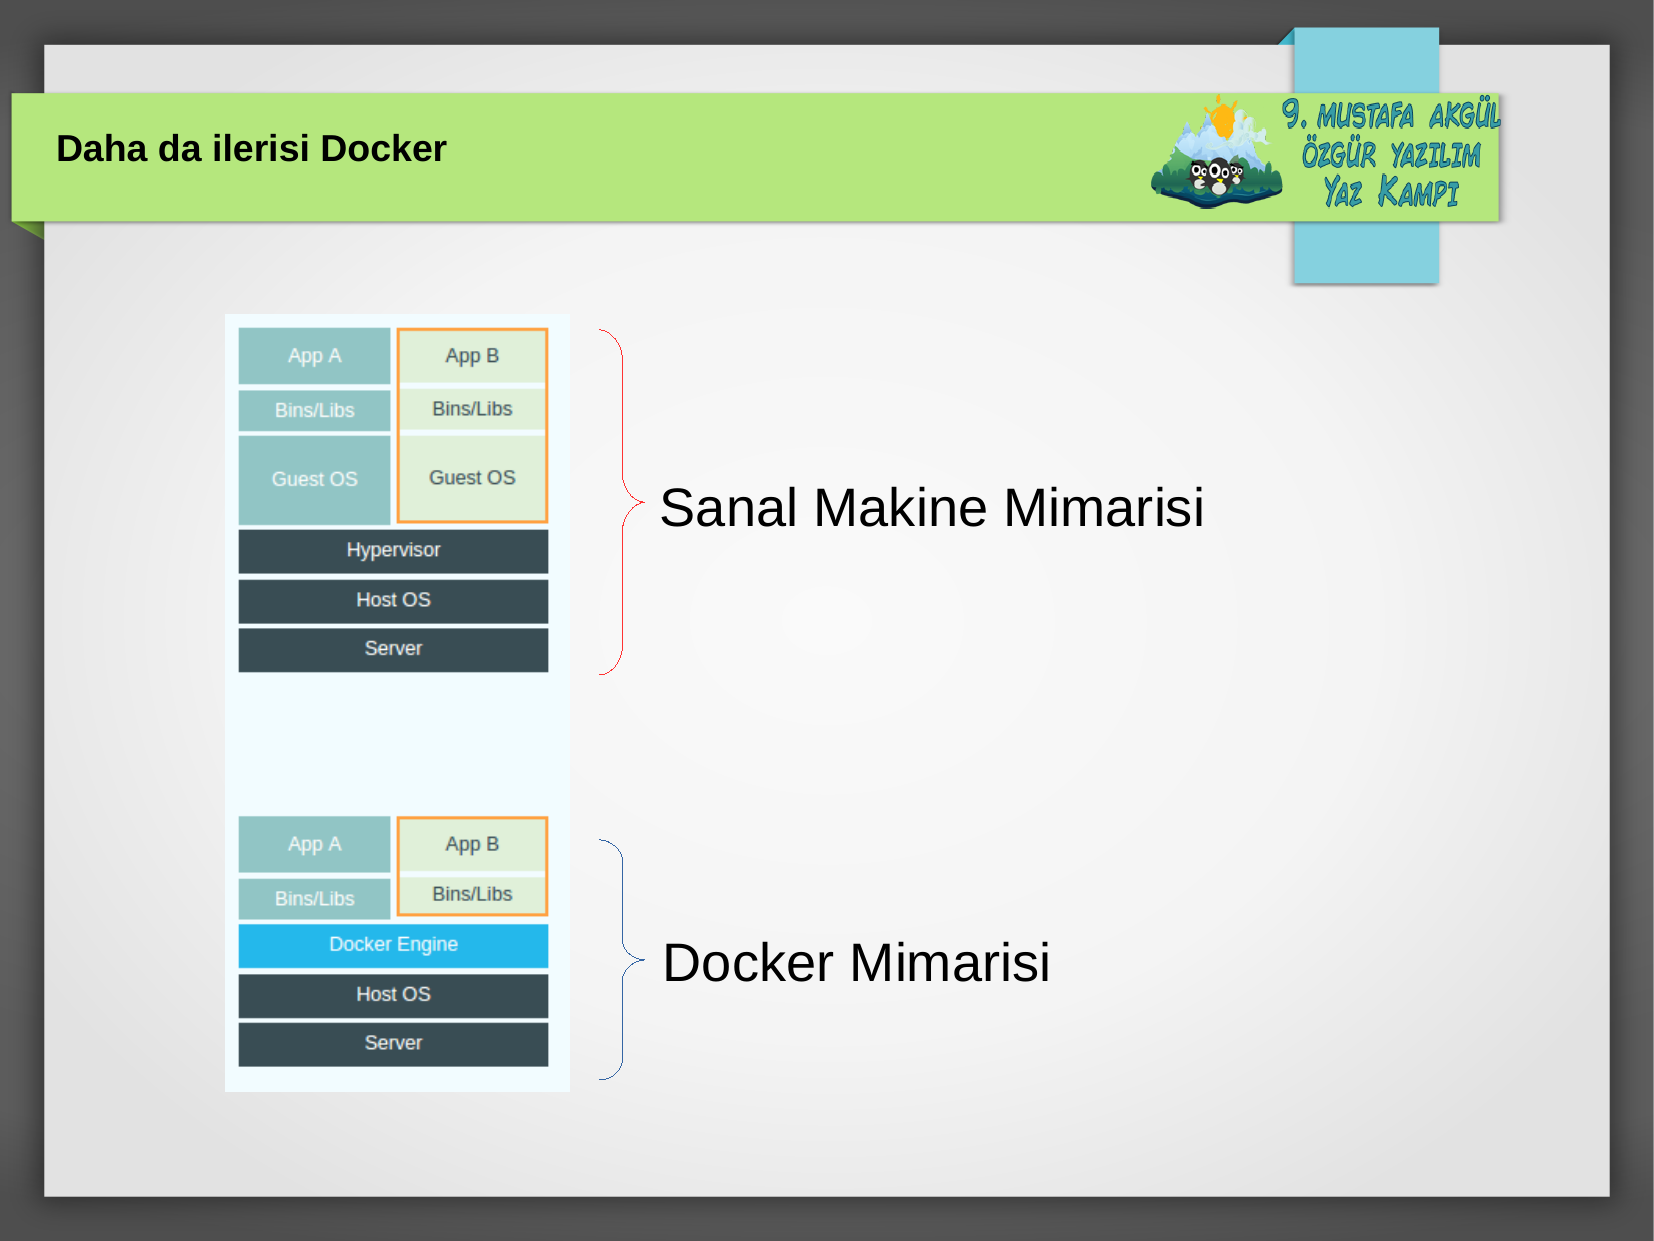

Daha da ilerisi Docker
Sanal Makine Mimarisi
Docker Mimarisi